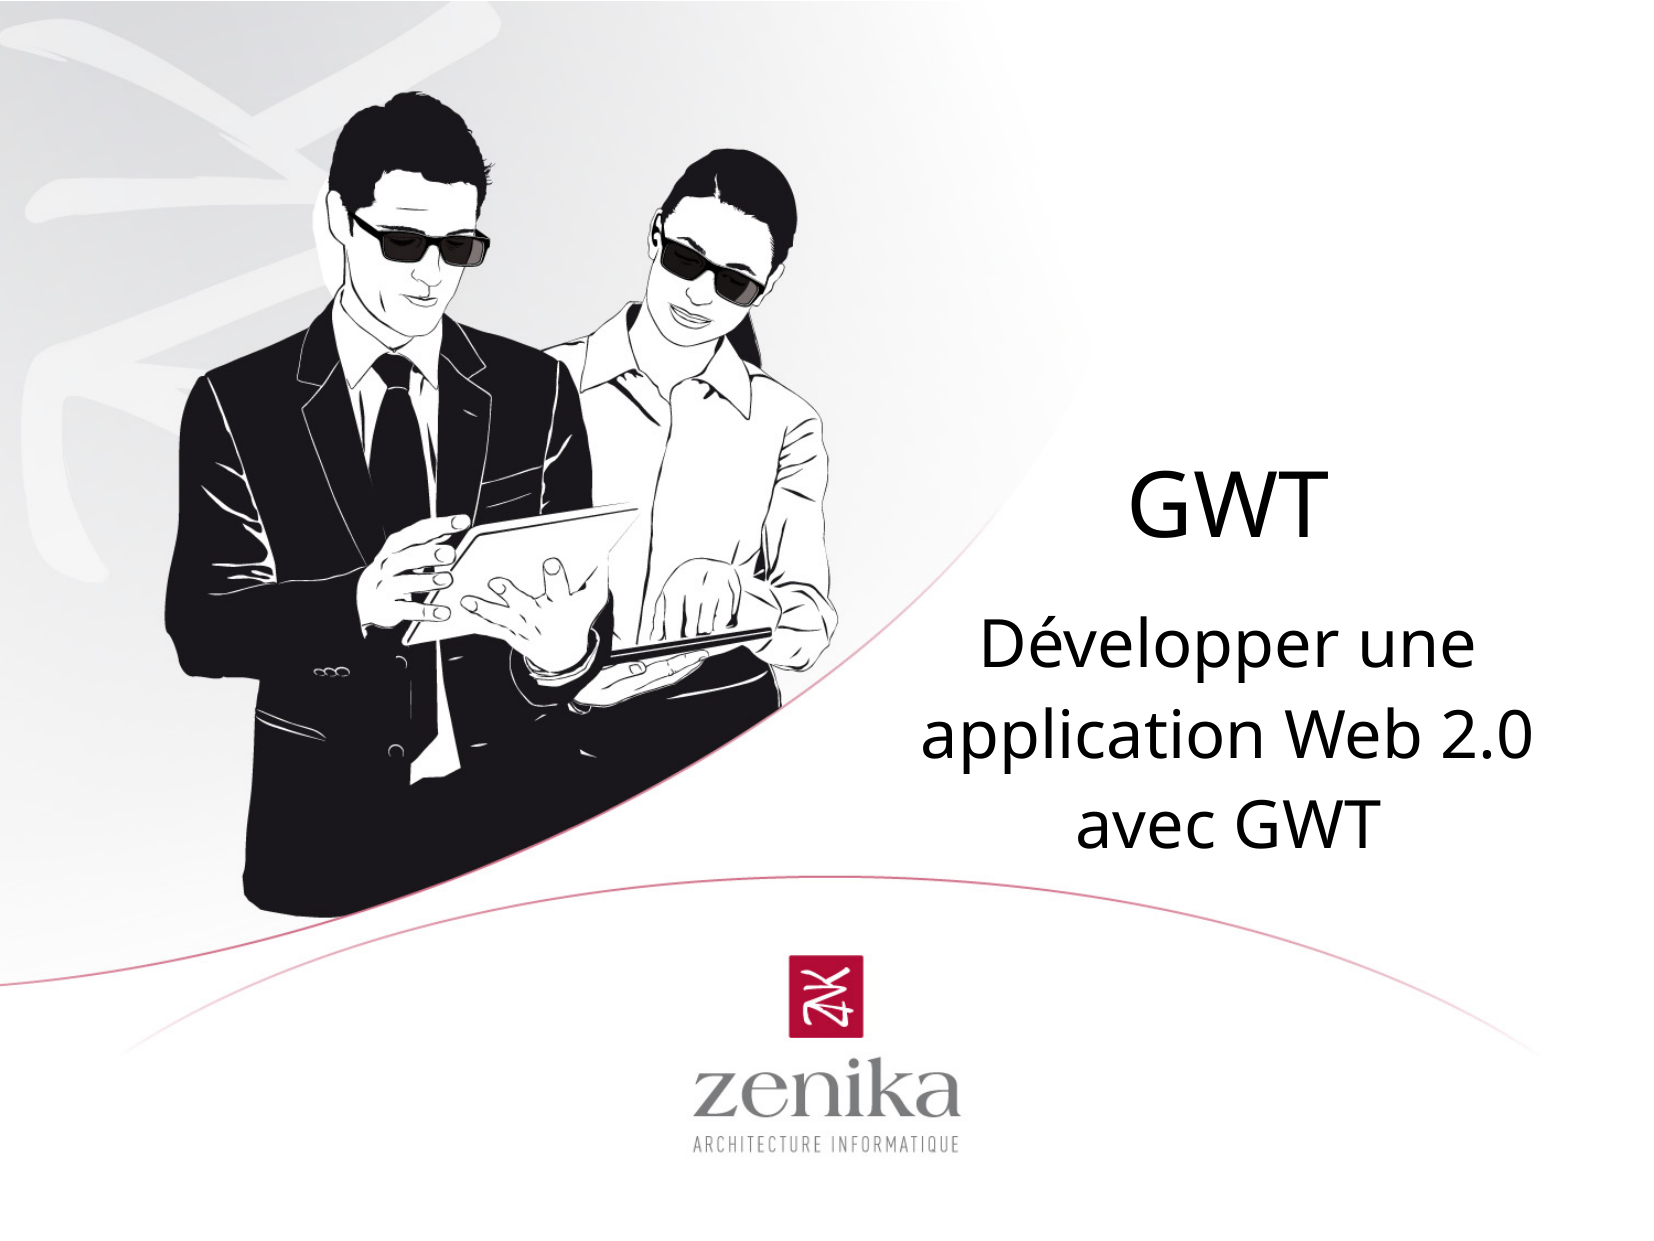

# GWT
Développer une application Web 2.0 avec GWT